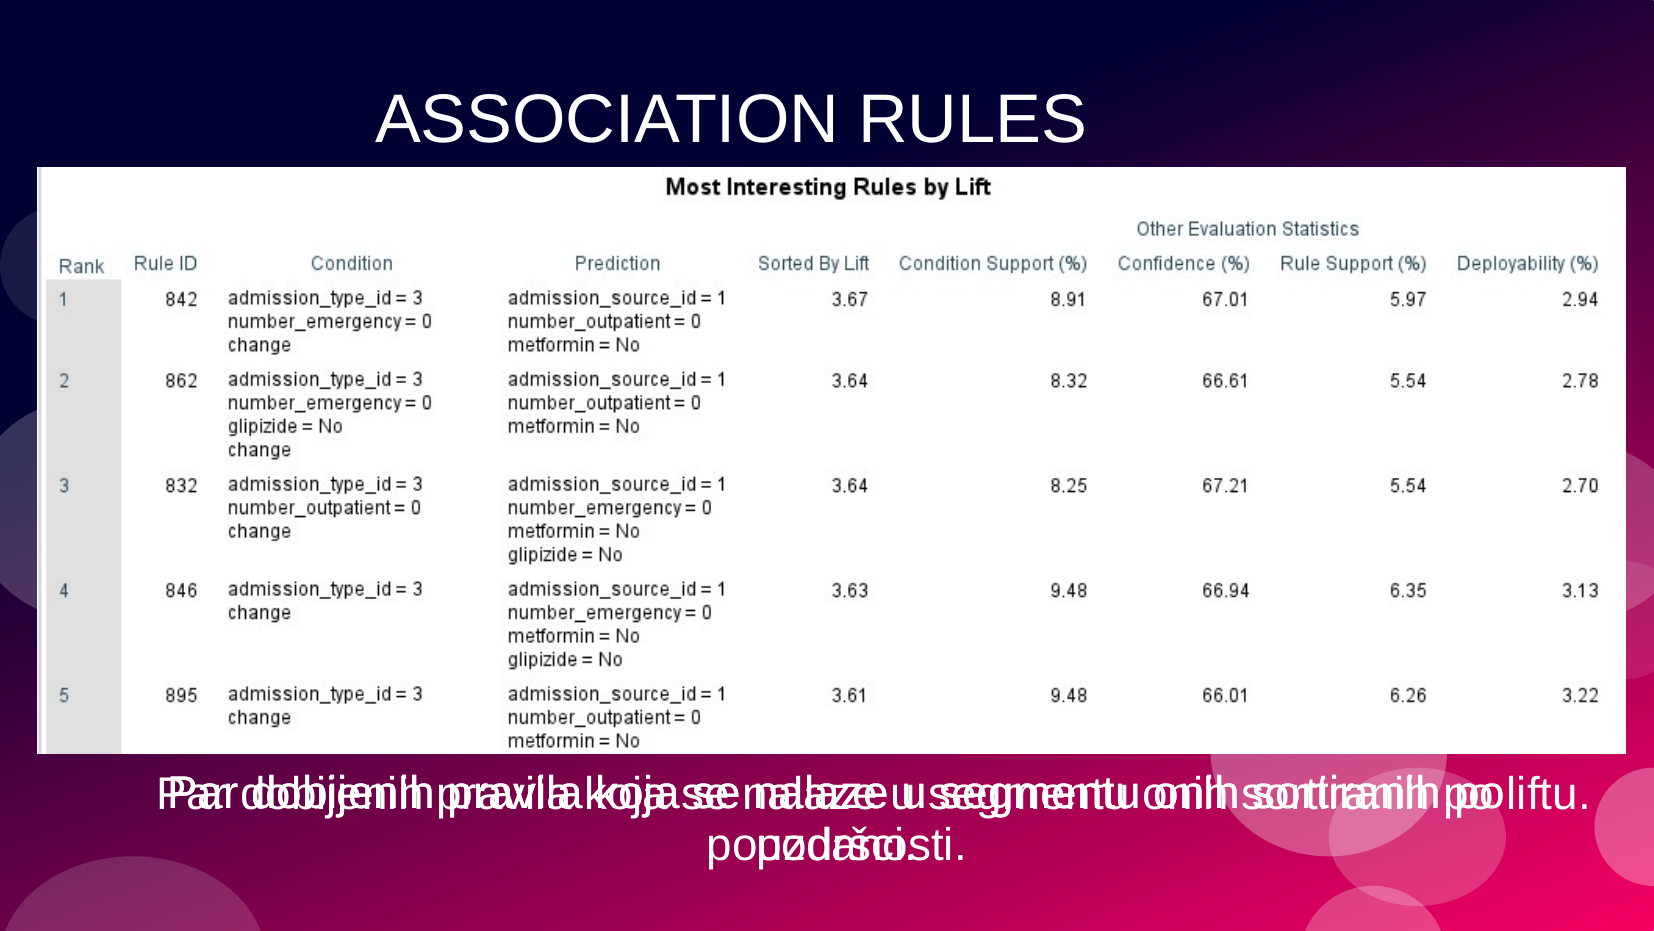

# ASSOCIATION RULES
Par dobijenih pravila koja se nalaze u segmentu onih sortiranih po liftu.
Par dobijenih pravila koja se nalaze u segmentu onih sortiranih po podršci.
Par dobijenih pravila koja se nalaze u segmentu onih sortiranih po pouzdanosti.